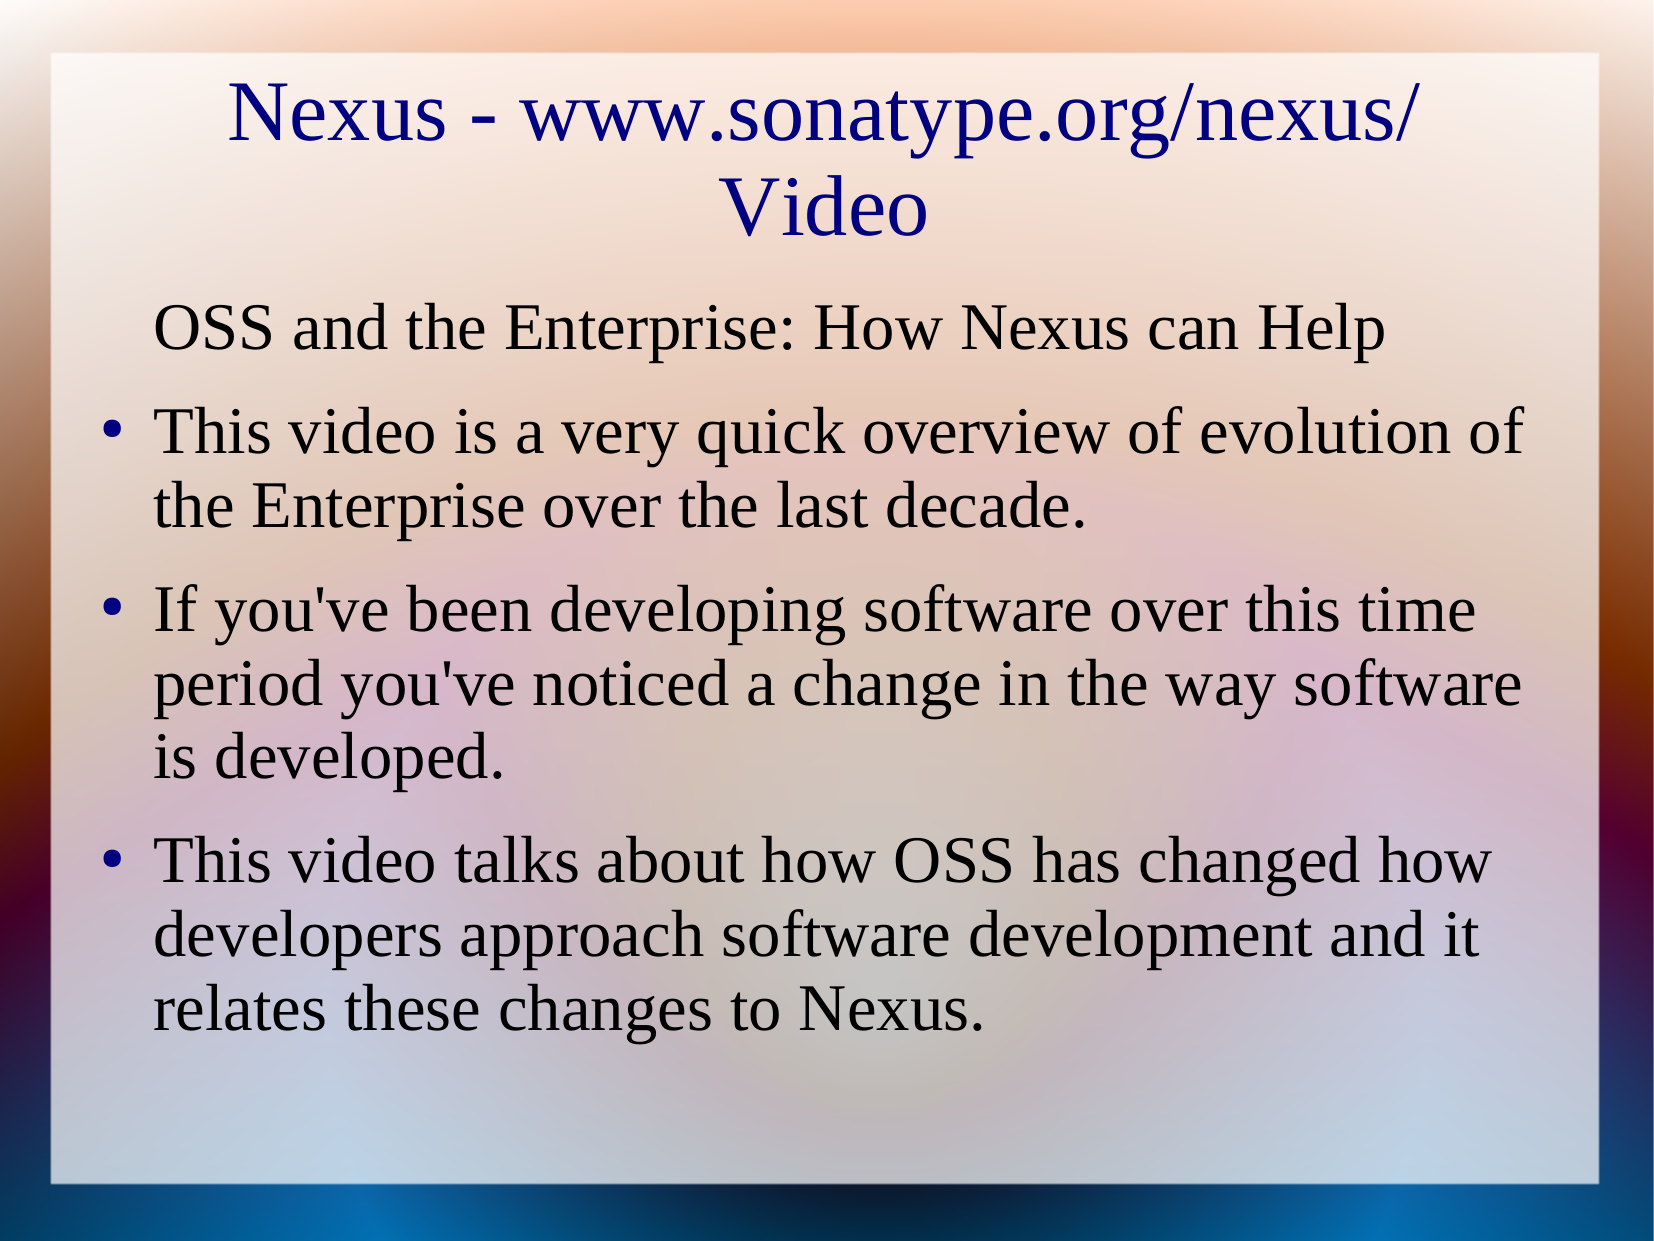

# Nexus - www.sonatype.org/nexus/ Video
OSS and the Enterprise: How Nexus can Help
This video is a very quick overview of evolution of the Enterprise over the last decade.
If you've been developing software over this time period you've noticed a change in the way software is developed.
This video talks about how OSS has changed how developers approach software development and it relates these changes to Nexus.